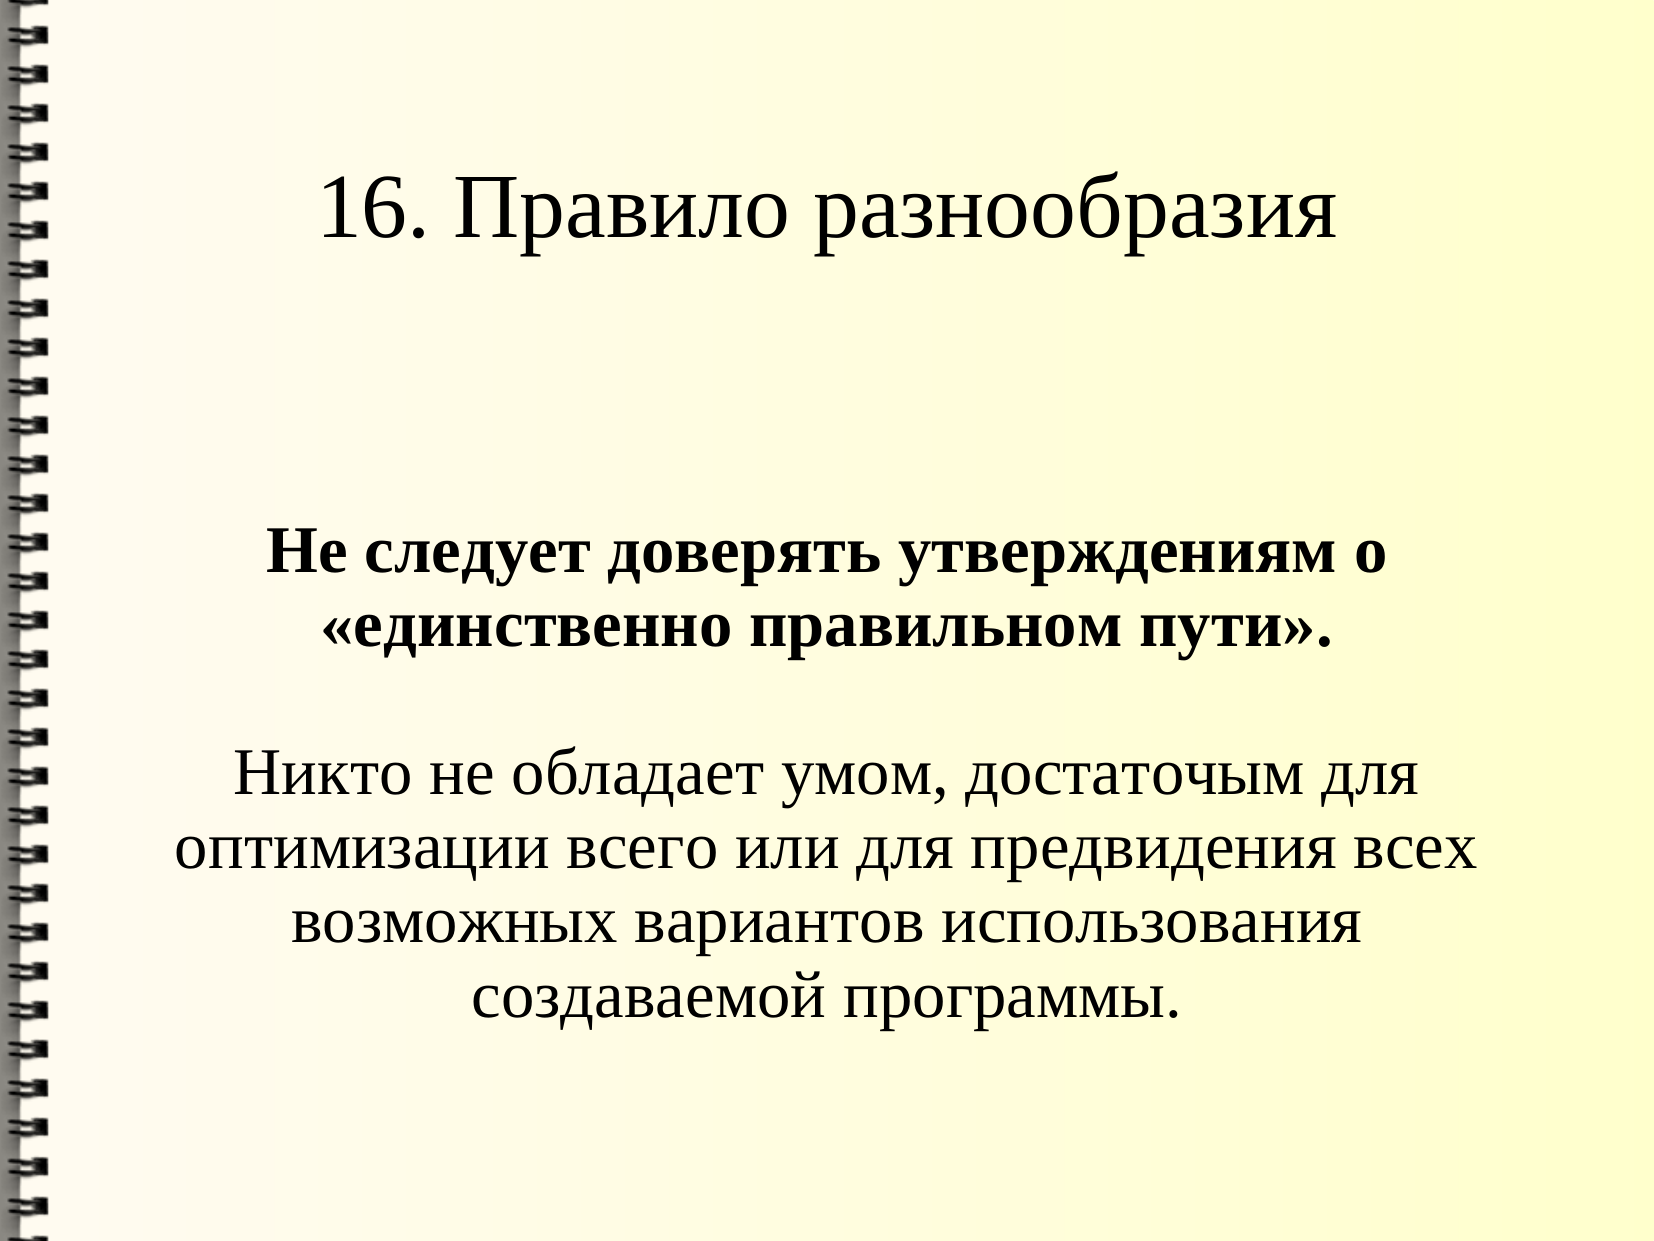

# 16. Правило разнообразия
Не следует доверять утверждениям о «единственно правильном пути».
Никто не обладает умом, достаточым для оптимизации всего или для предвидения всех возможных вариантов использования создаваемой программы.